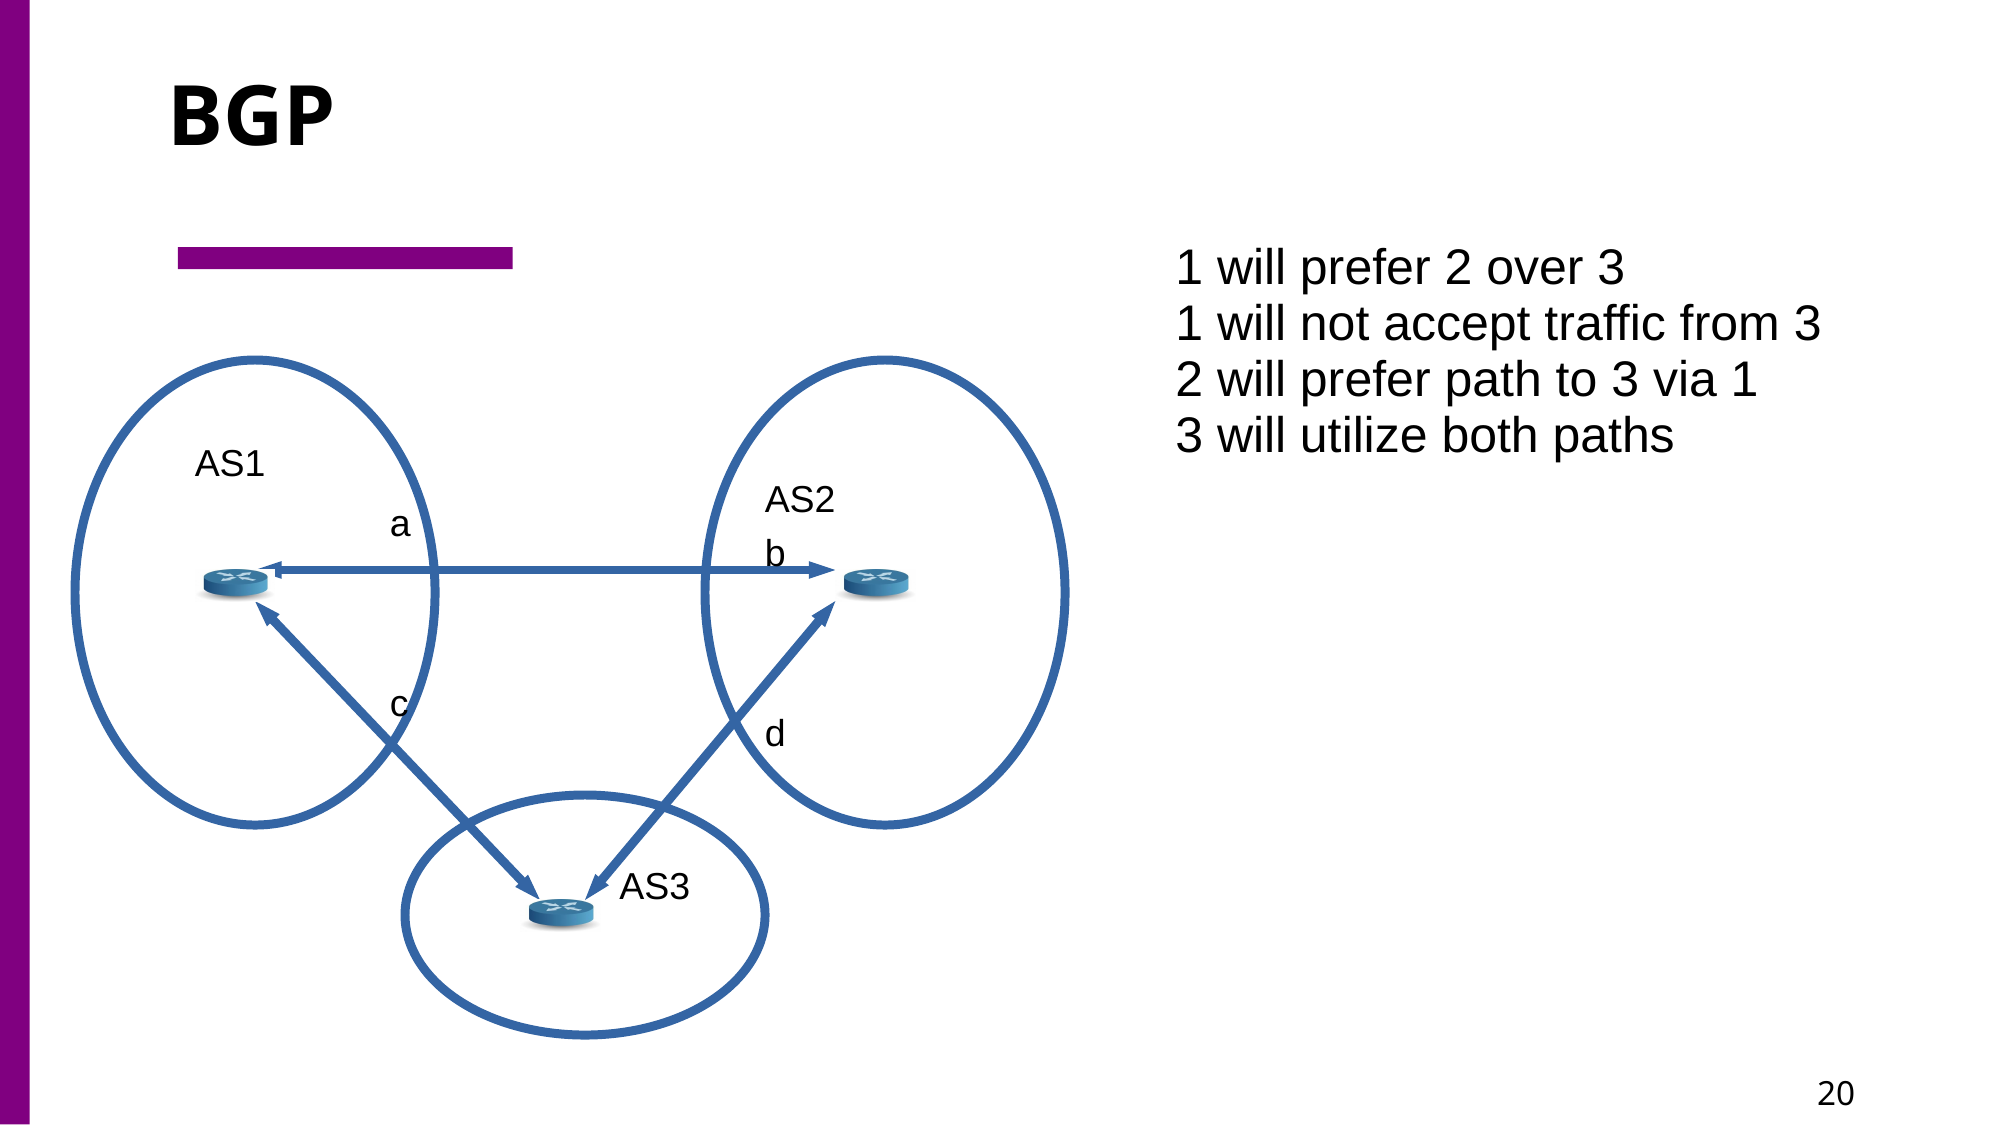

# BGP
1 will prefer 2 over 3
1 will not accept traffic from 3
2 will prefer path to 3 via 1
3 will utilize both paths
AS1
AS2
a
b
c
d
AS3